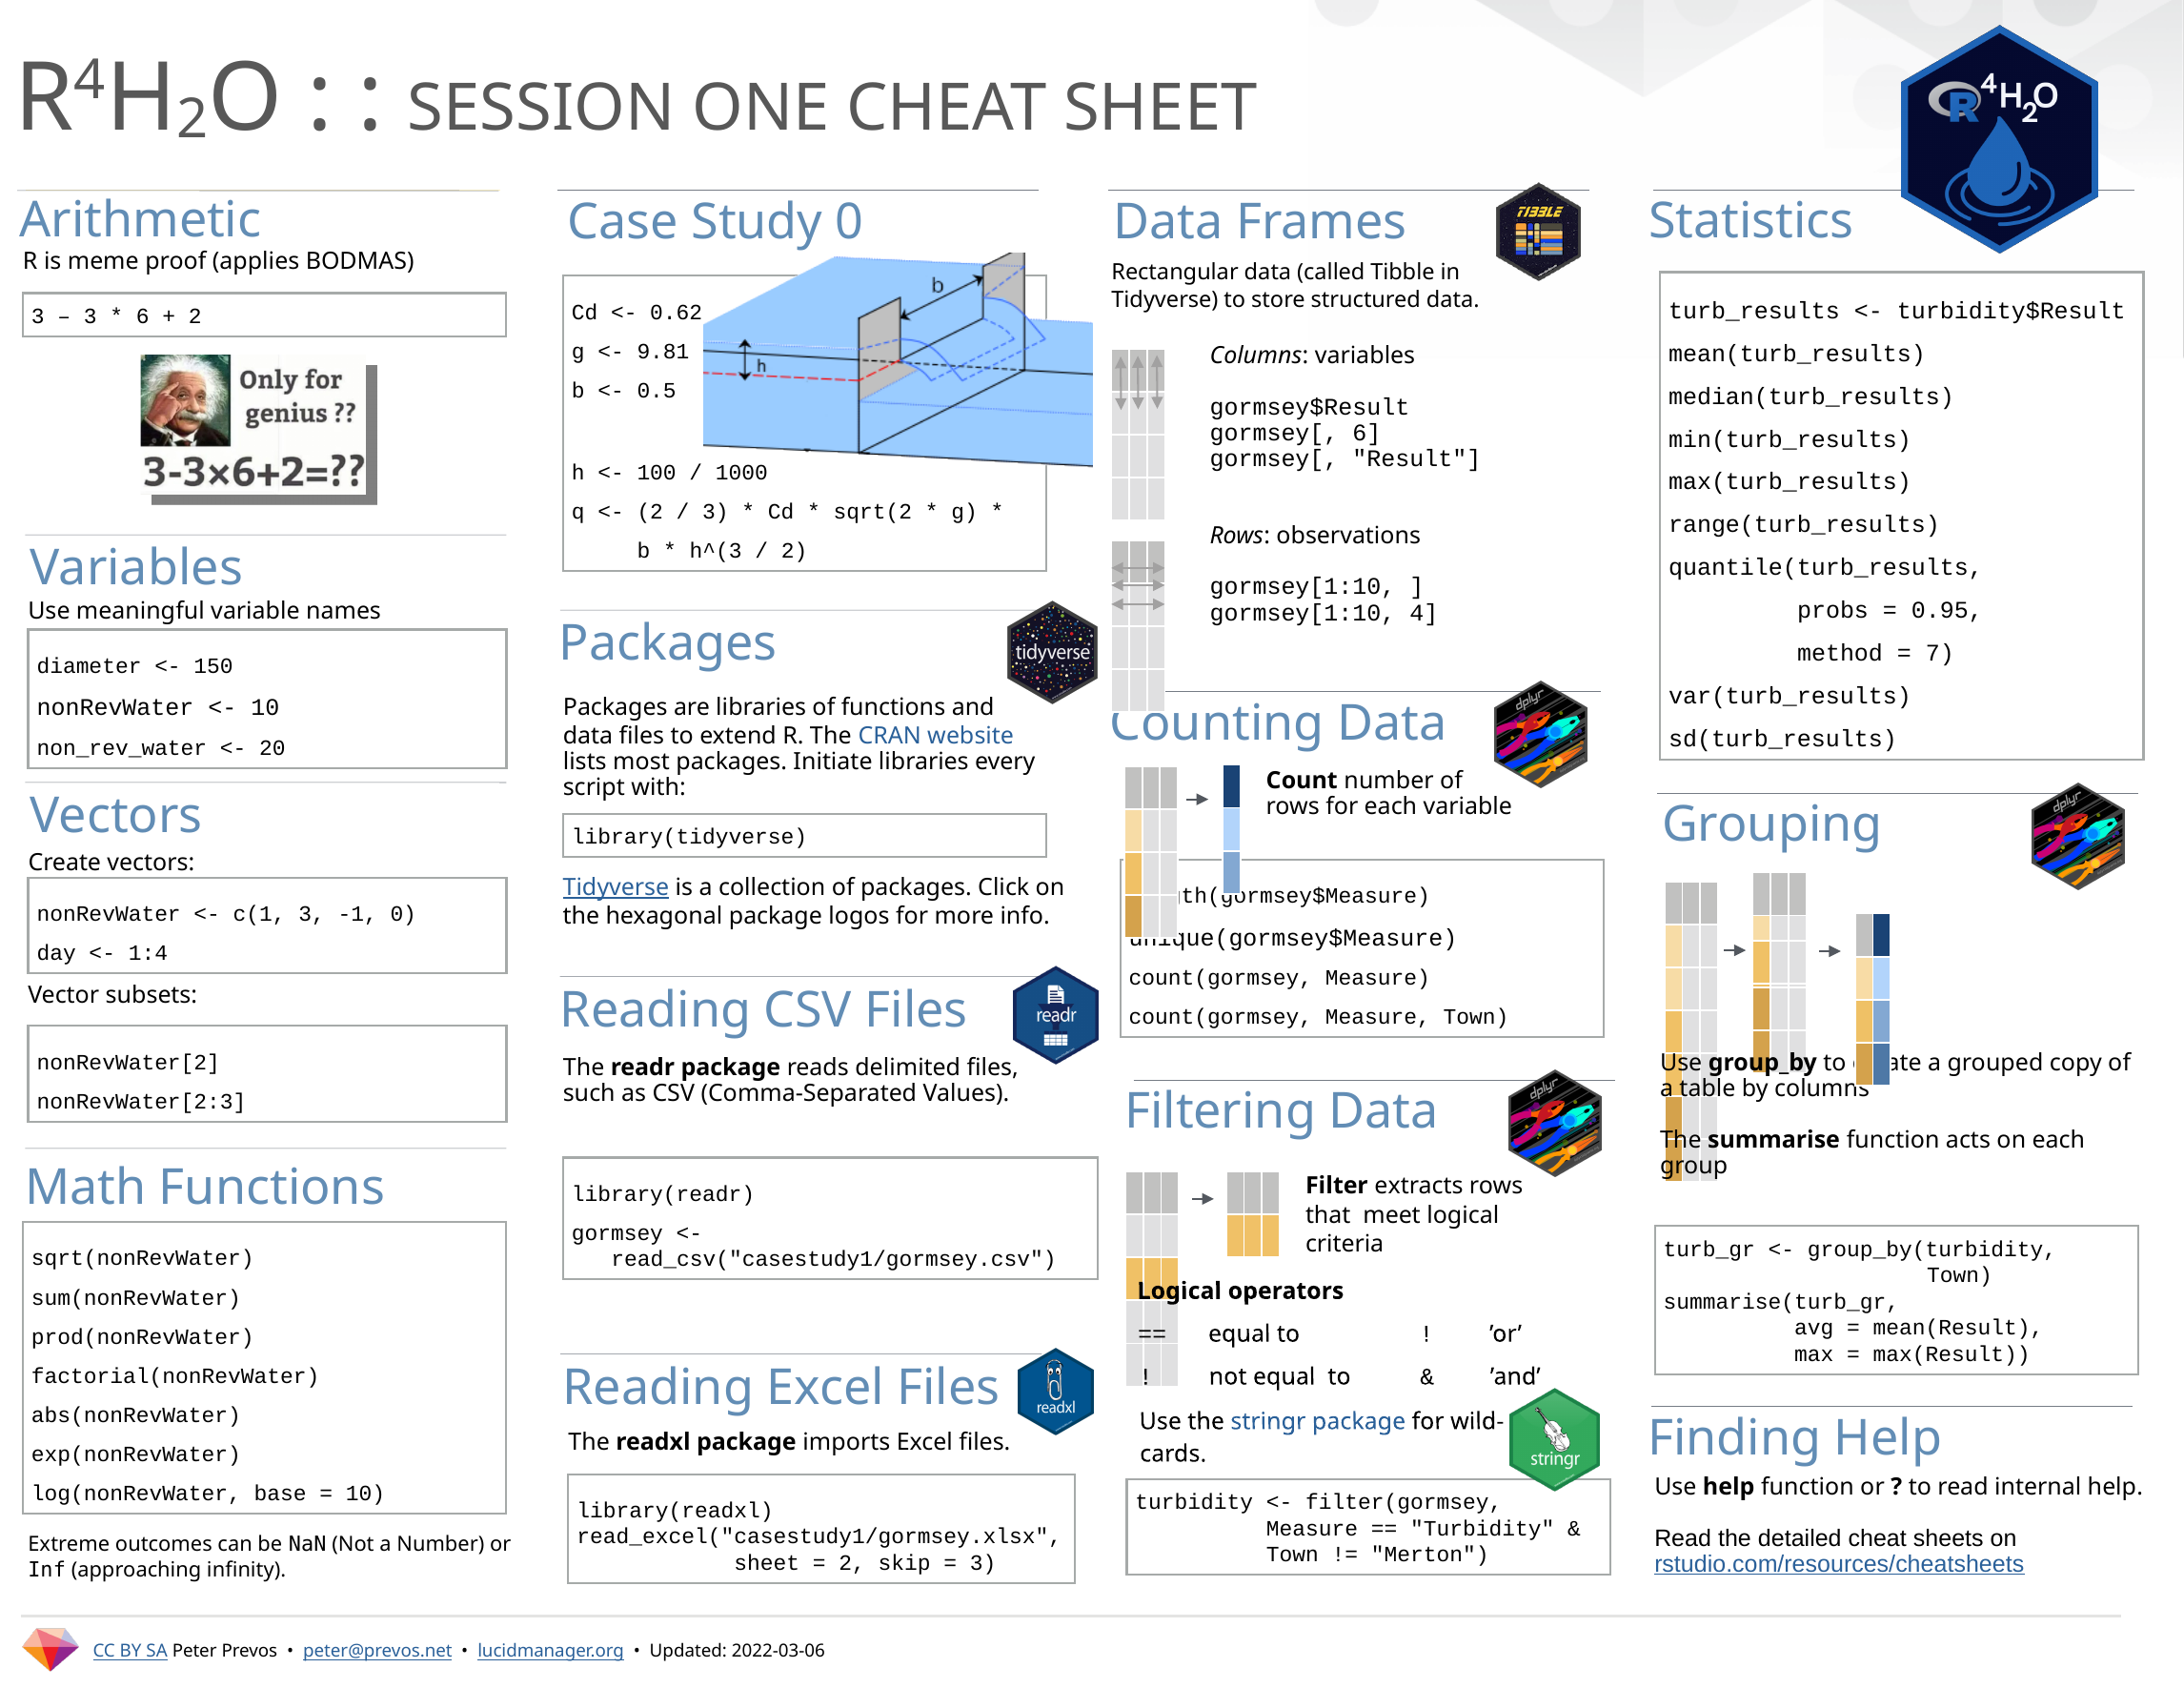

# R4H2O : : SESSION ONE CHEAT SHEET
Arithmetic
Statistics
Case Study 0
Data Frames
R is meme proof (applies BODMAS)
Rectangular data (called Tibble in
Tidyverse) to store structured data.
turb_results <- turbidity$Result
mean(turb_results)
median(turb_results)
min(turb_results)
max(turb_results)
range(turb_results)
quantile(turb_results,
 probs = 0.95,
 method = 7)
var(turb_results)
sd(turb_results)
Cd <- 0.62
g <- 9.81
b <- 0.5
h <- 100 / 1000
q <- (2 / 3) * Cd * sqrt(2 * g) *
 b * h^(3 / 2)
3 – 3 * 6 + 2
Columns: variables
gormsey$Result
gormsey[, 6]
gormsey[, "Result"]
Rows: observations
gormsey[1:10, ]
gormsey[1:10, 4]
| | | |
| --- | --- | --- |
| | | |
| | | |
| | | |
| | | |
| --- | --- | --- |
| | | |
| | | |
| | | |
Variables
Use meaningful variable names
Packages
diameter <- 150
nonRevWater <- 10
non_rev_water <- 20
Packages are libraries of functions and data files to extend R. The CRAN website lists most packages. Initiate libraries every script with:
Counting Data
| |
| --- |
| |
| |
| | | |
| --- | --- | --- |
| | | |
| | | |
| | | |
Count number of
rows for each variable
Vectors
Grouping
library(tidyverse)
Create vectors:
length(gormsey$Measure)
unique(gormsey$Measure)
count(gormsey, Measure)
count(gormsey, Measure, Town)
Tidyverse is a collection of packages. Click on the hexagonal package logos for more info.
| | | |
| --- | --- | --- |
| | | |
| | | |
nonRevWater <- c(1, 3, -1, 0)
day <- 1:4
| | | |
| --- | --- | --- |
| | | |
| | | |
| | | |
| | | |
| | | |
| | | |
| | |
| --- | --- |
| | |
| | |
| | |
| | | |
| --- | --- | --- |
| | | |
Vector subsets:
Reading CSV Files
| | | |
| --- | --- | --- |
| | | |
nonRevWater[2]
nonRevWater[2:3]
Use group_by to create a grouped copy of a table by columns
The summarise function acts on each group
The readr package reads delimited files, such as CSV (Comma-Separated Values).
Filtering Data
library(readr)
gormsey <-
 read_csv("casestudy1/gormsey.csv")
Math Functions
Filter extracts rows
that meet logical criteria
| | | |
| --- | --- | --- |
| | | |
| | | |
| | | |
| | | |
| | | |
| --- | --- | --- |
| | | |
sqrt(nonRevWater)
sum(nonRevWater)
prod(nonRevWater)
factorial(nonRevWater)
abs(nonRevWater)
exp(nonRevWater)
log(nonRevWater, base = 10)
turb_gr <- group_by(turbidity,
			 Town)
summarise(turb_gr,
 avg = mean(Result),
 max = max(Result))
Logical operators
== 	equal to		!	’or’
! 	not equal to	&	’and’
Use the stringr package for wild-
cards.
Reading Excel Files
Finding Help
The readxl package imports Excel files.
library(readxl)
read_excel("casestudy1/gormsey.xlsx",
 sheet = 2, skip = 3)
Use help function or ? to read internal help.
Read the detailed cheat sheets on rstudio.com/resources/cheatsheets
turbidity <- filter(gormsey,
 Measure == "Turbidity" &
 Town != "Merton")
Extreme outcomes can be NaN (Not a Number) or Inf (approaching infinity).
CC BY SA Peter Prevos • peter@prevos.net • lucidmanager.org • Updated: 2022-03-06